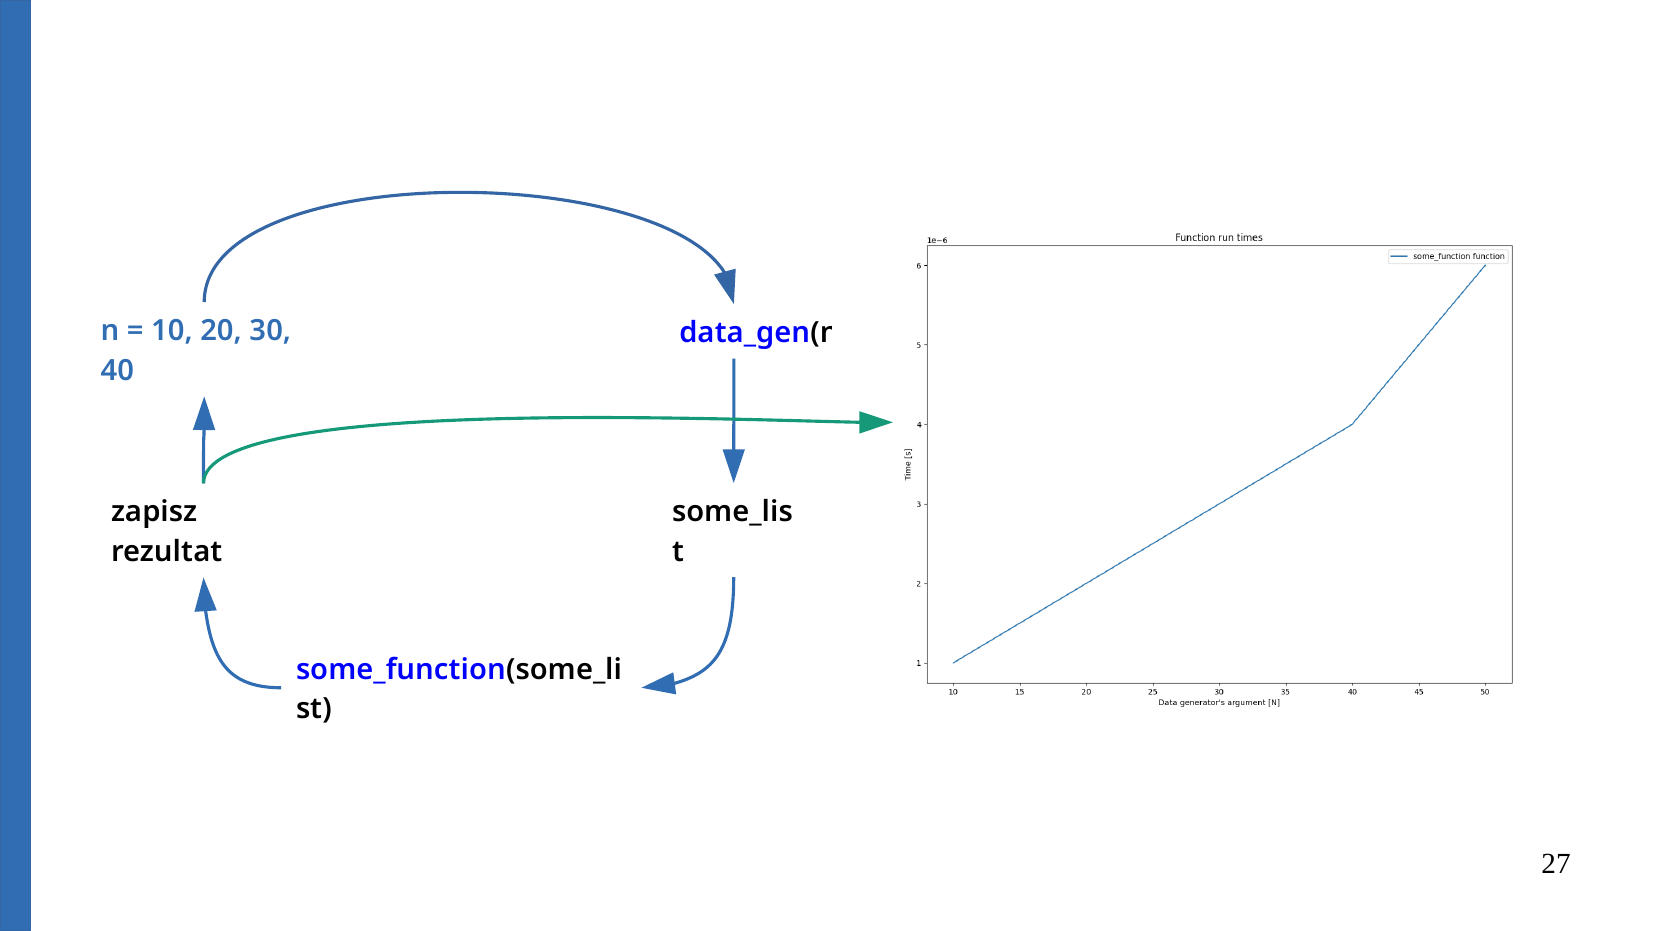

n = 10, 20, 30, 40
 data_gen(n)
some_list
zapisz rezultat
some_function(some_list)
27